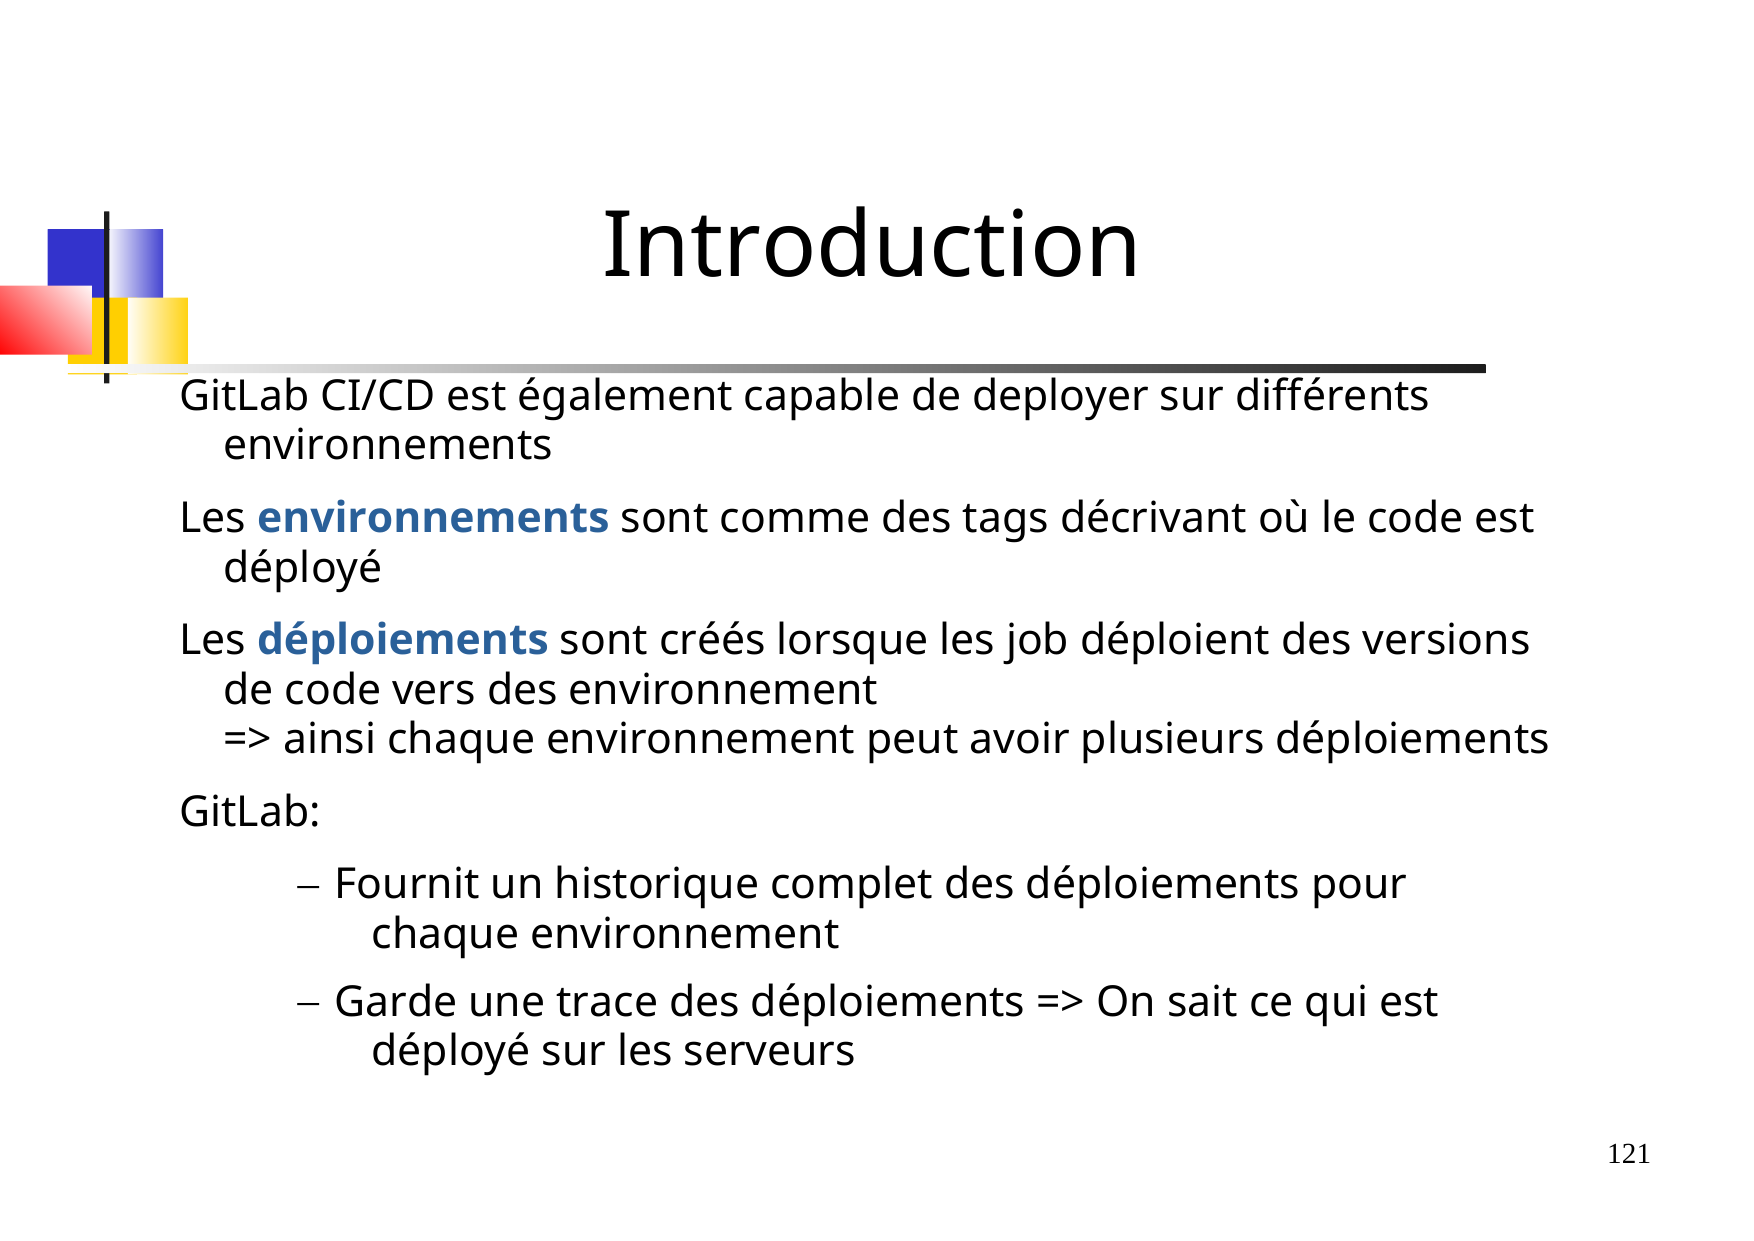

# Introduction
GitLab CI/CD est également capable de deployer sur différents environnements
Les environnements sont comme des tags décrivant où le code est déployé
Les déploiements sont créés lorsque les job déploient des versions de code vers des environnement
=> ainsi chaque environnement peut avoir plusieurs déploiements
GitLab:
Fournit un historique complet des déploiements pour chaque environnement
Garde une trace des déploiements => On sait ce qui est déployé sur les serveurs